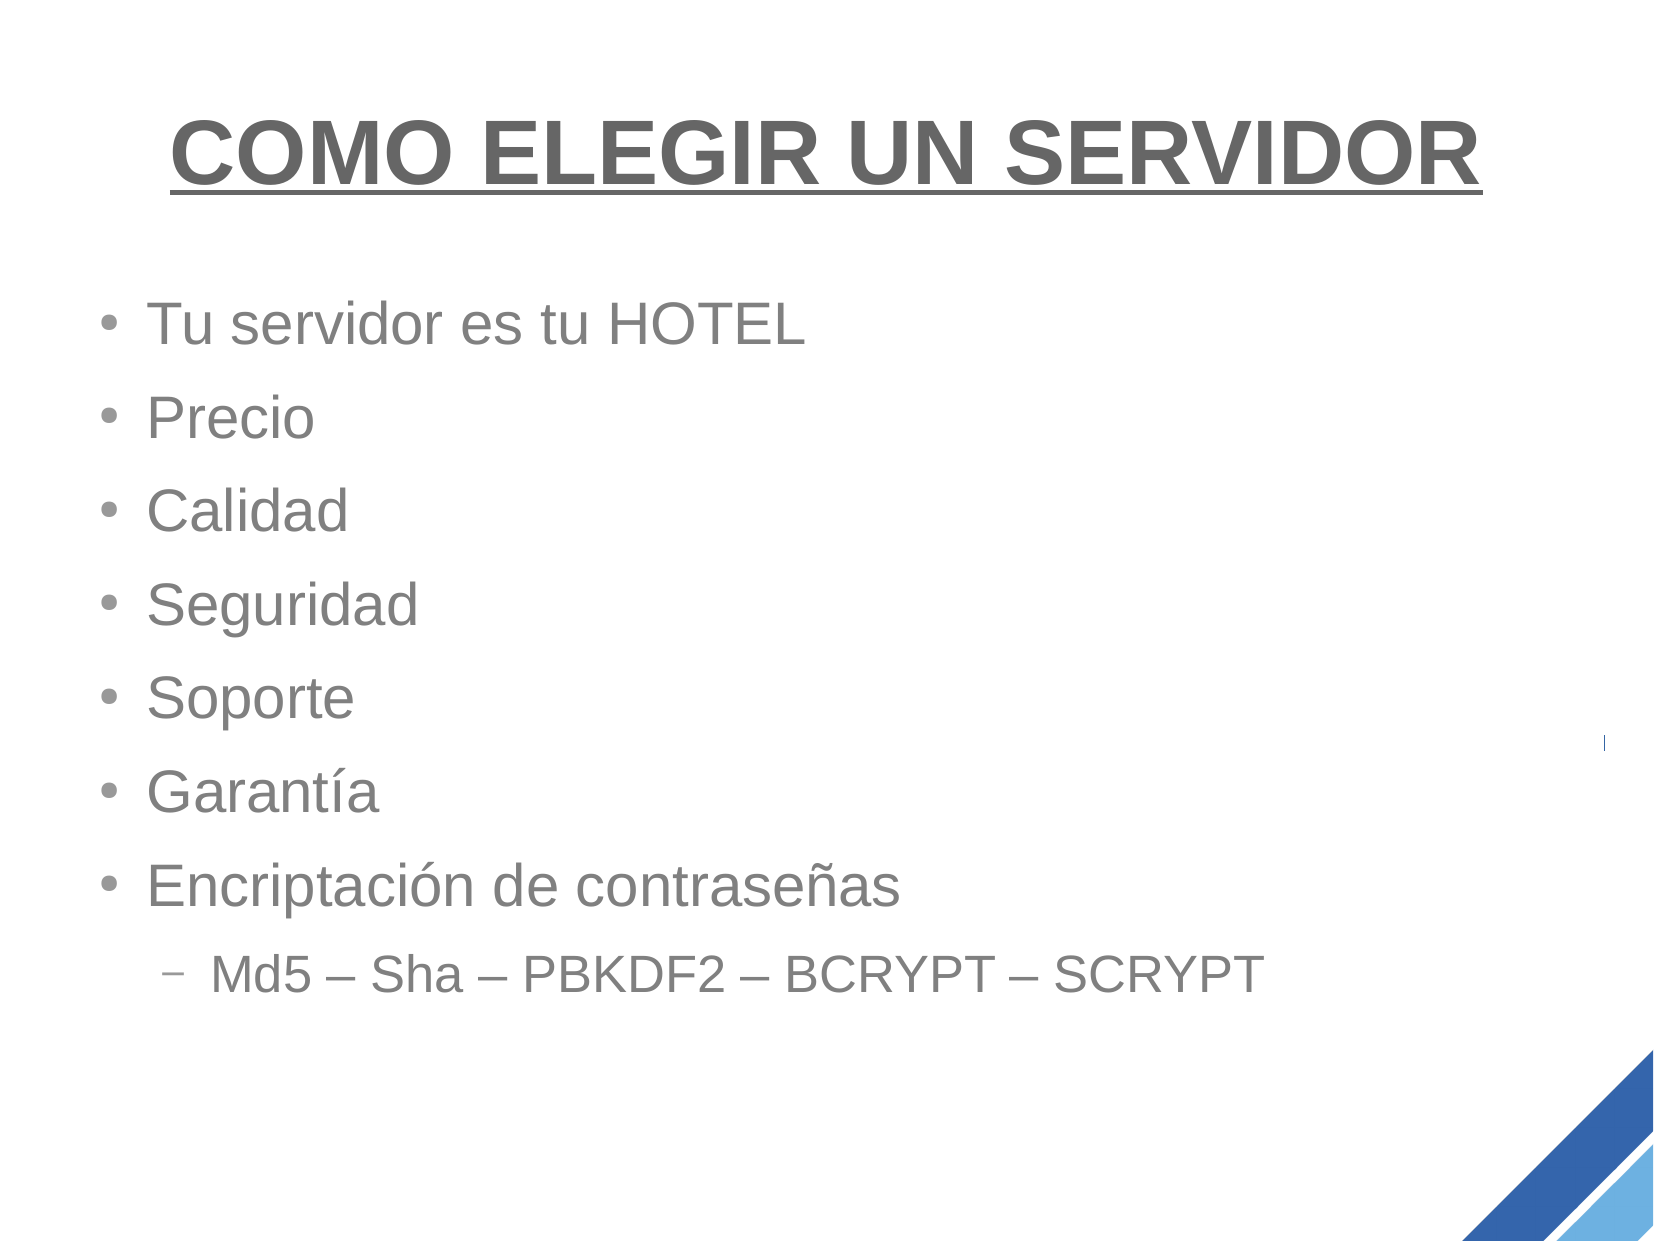

# COMO ELEGIR UN SERVIDOR
Tu servidor es tu HOTEL
Precio
Calidad
Seguridad
Soporte
Garantía
Encriptación de contraseñas
Md5 – Sha – PBKDF2 – BCRYPT – SCRYPT